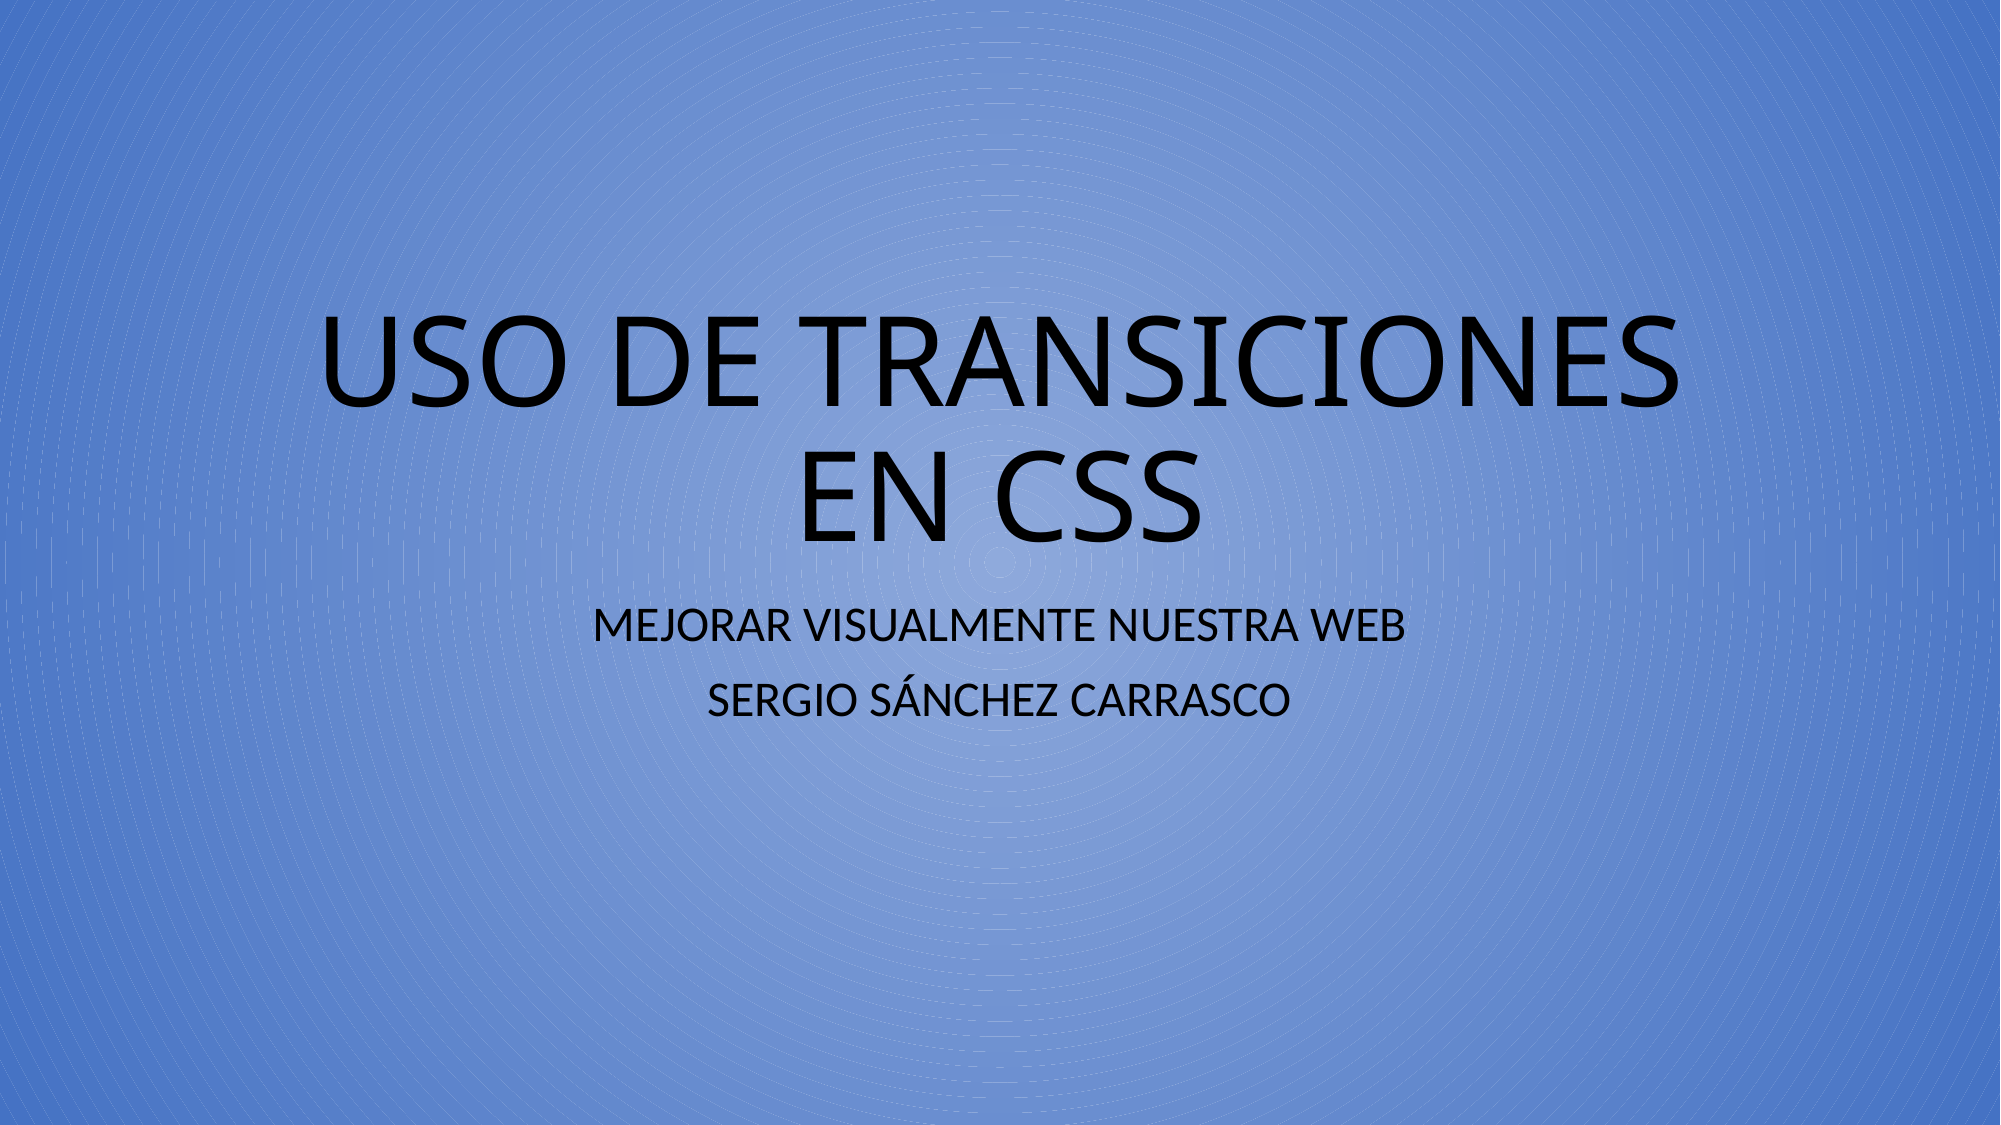

# USO DE TRANSICIONES EN CSS
MEJORAR VISUALMENTE NUESTRA WEB
SERGIO SÁNCHEZ CARRASCO